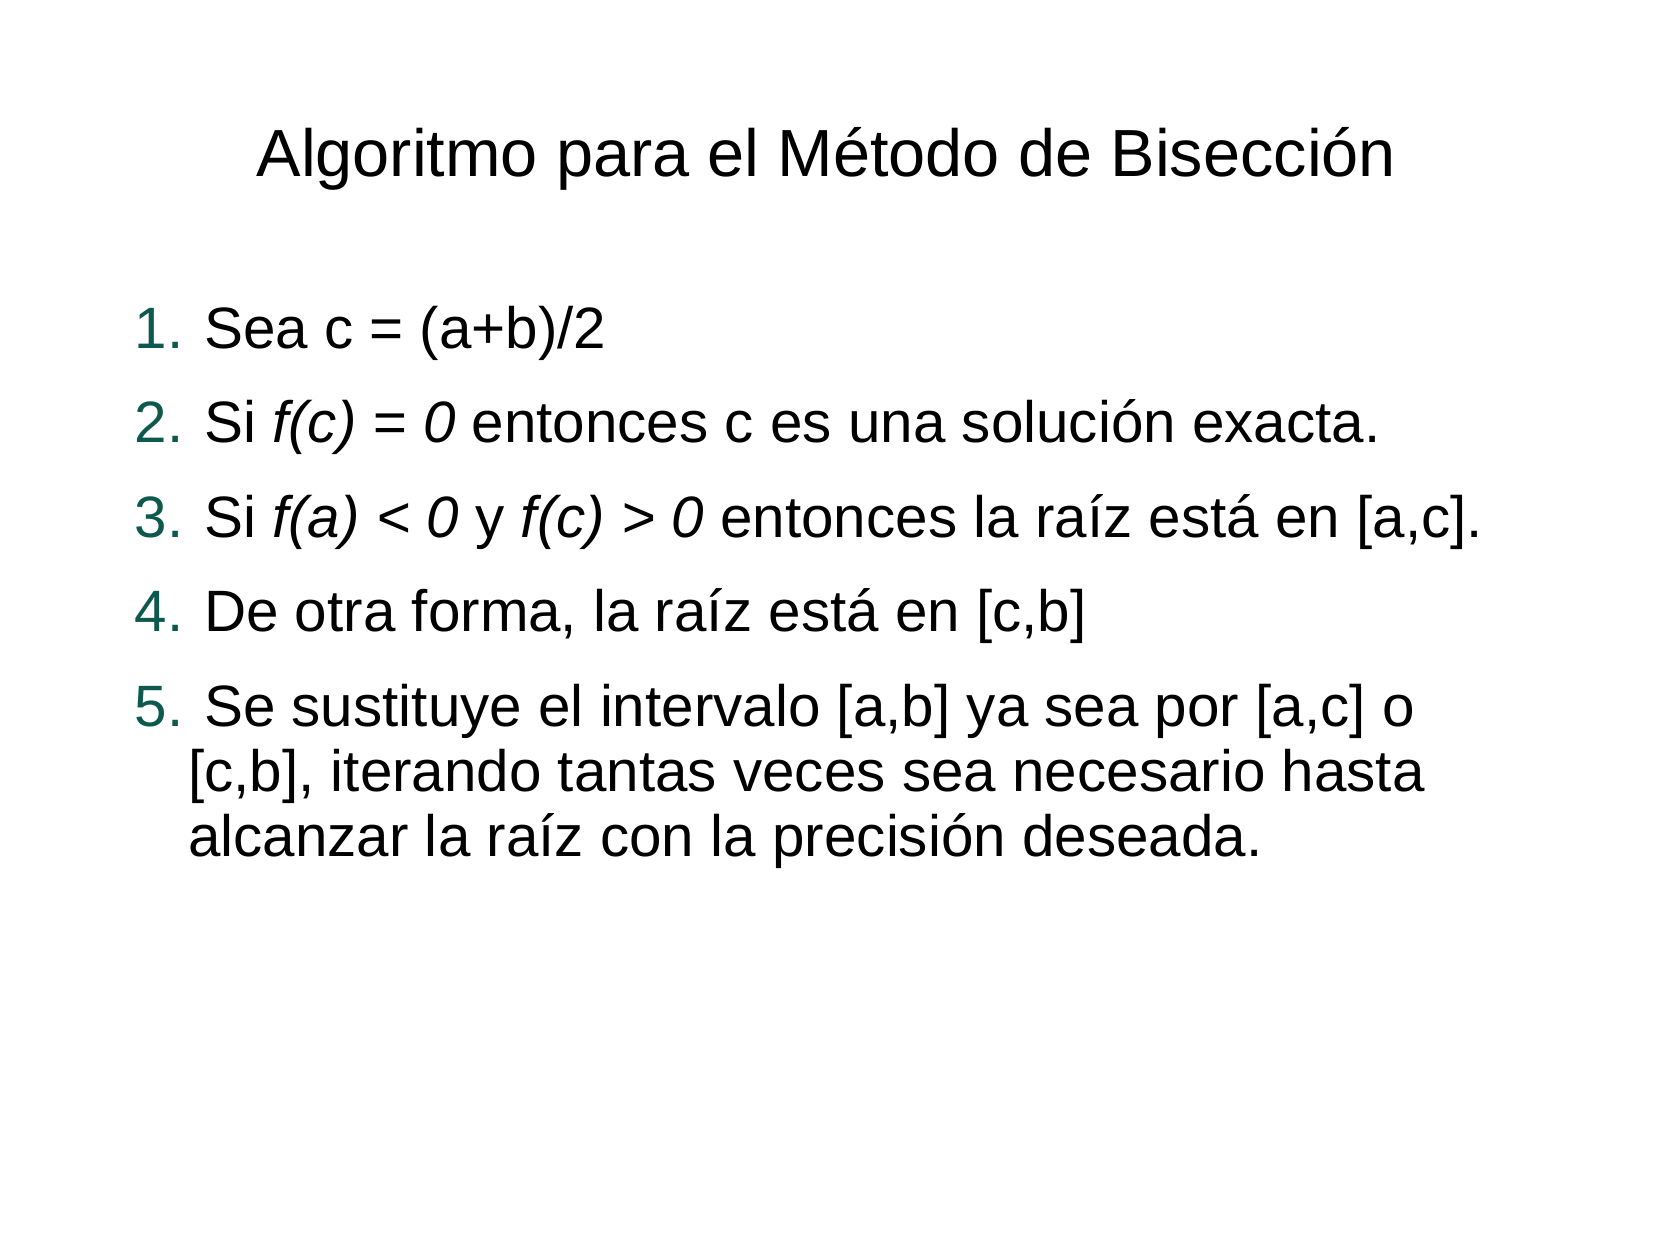

# Algoritmo para el Método de Bisección
 Sea c = (a+b)/2
 Si f(c) = 0 entonces c es una solución exacta.
 Si f(a) < 0 y f(c) > 0 entonces la raíz está en [a,c].
 De otra forma, la raíz está en [c,b]
 Se sustituye el intervalo [a,b] ya sea por [a,c] o [c,b], iterando tantas veces sea necesario hasta alcanzar la raíz con la precisión deseada.